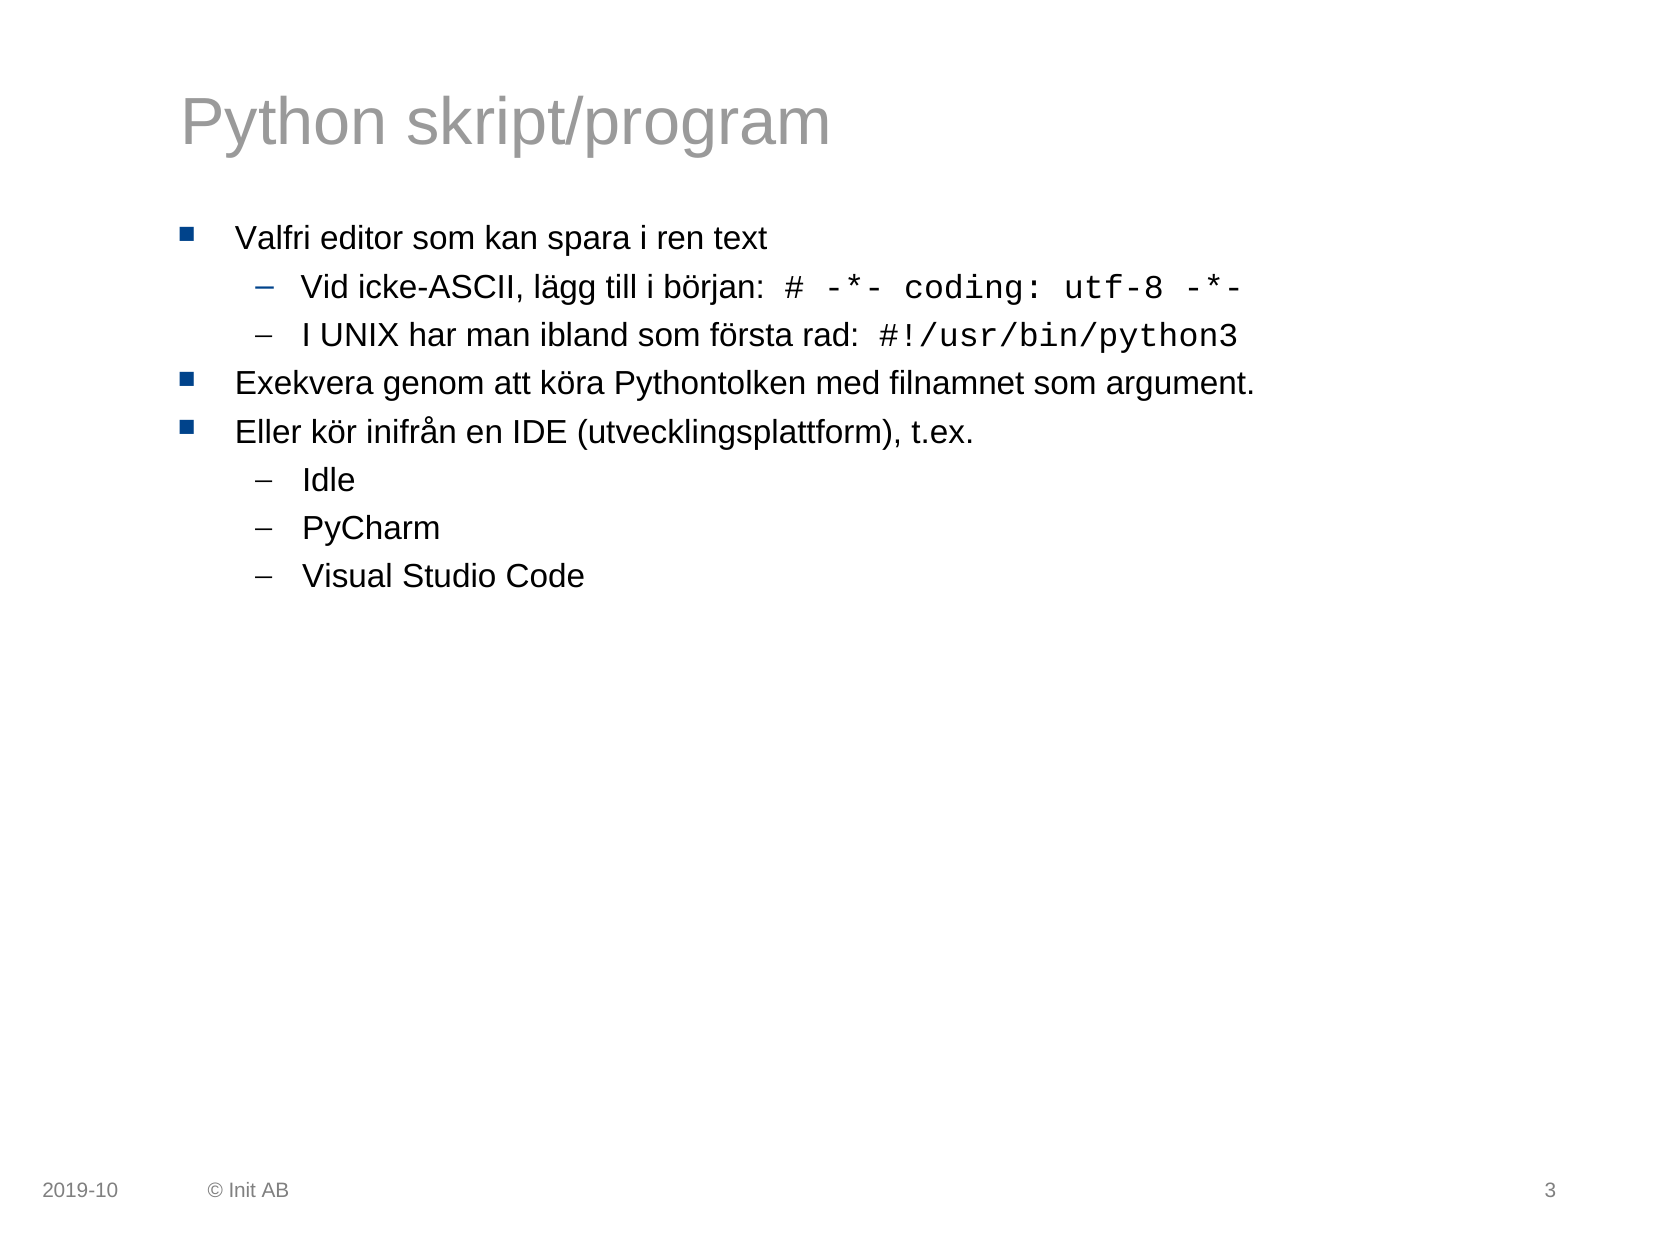

Python skript/program
Valfri editor som kan spara i ren text
Vid icke-ASCII, lägg till i början: # -*- coding: utf-8 -*-
I UNIX har man ibland som första rad: #!/usr/bin/python3
Exekvera genom att köra Pythontolken med filnamnet som argument.
Eller kör inifrån en IDE (utvecklingsplattform), t.ex.
Idle
PyCharm
Visual Studio Code
2019-10
© Init AB